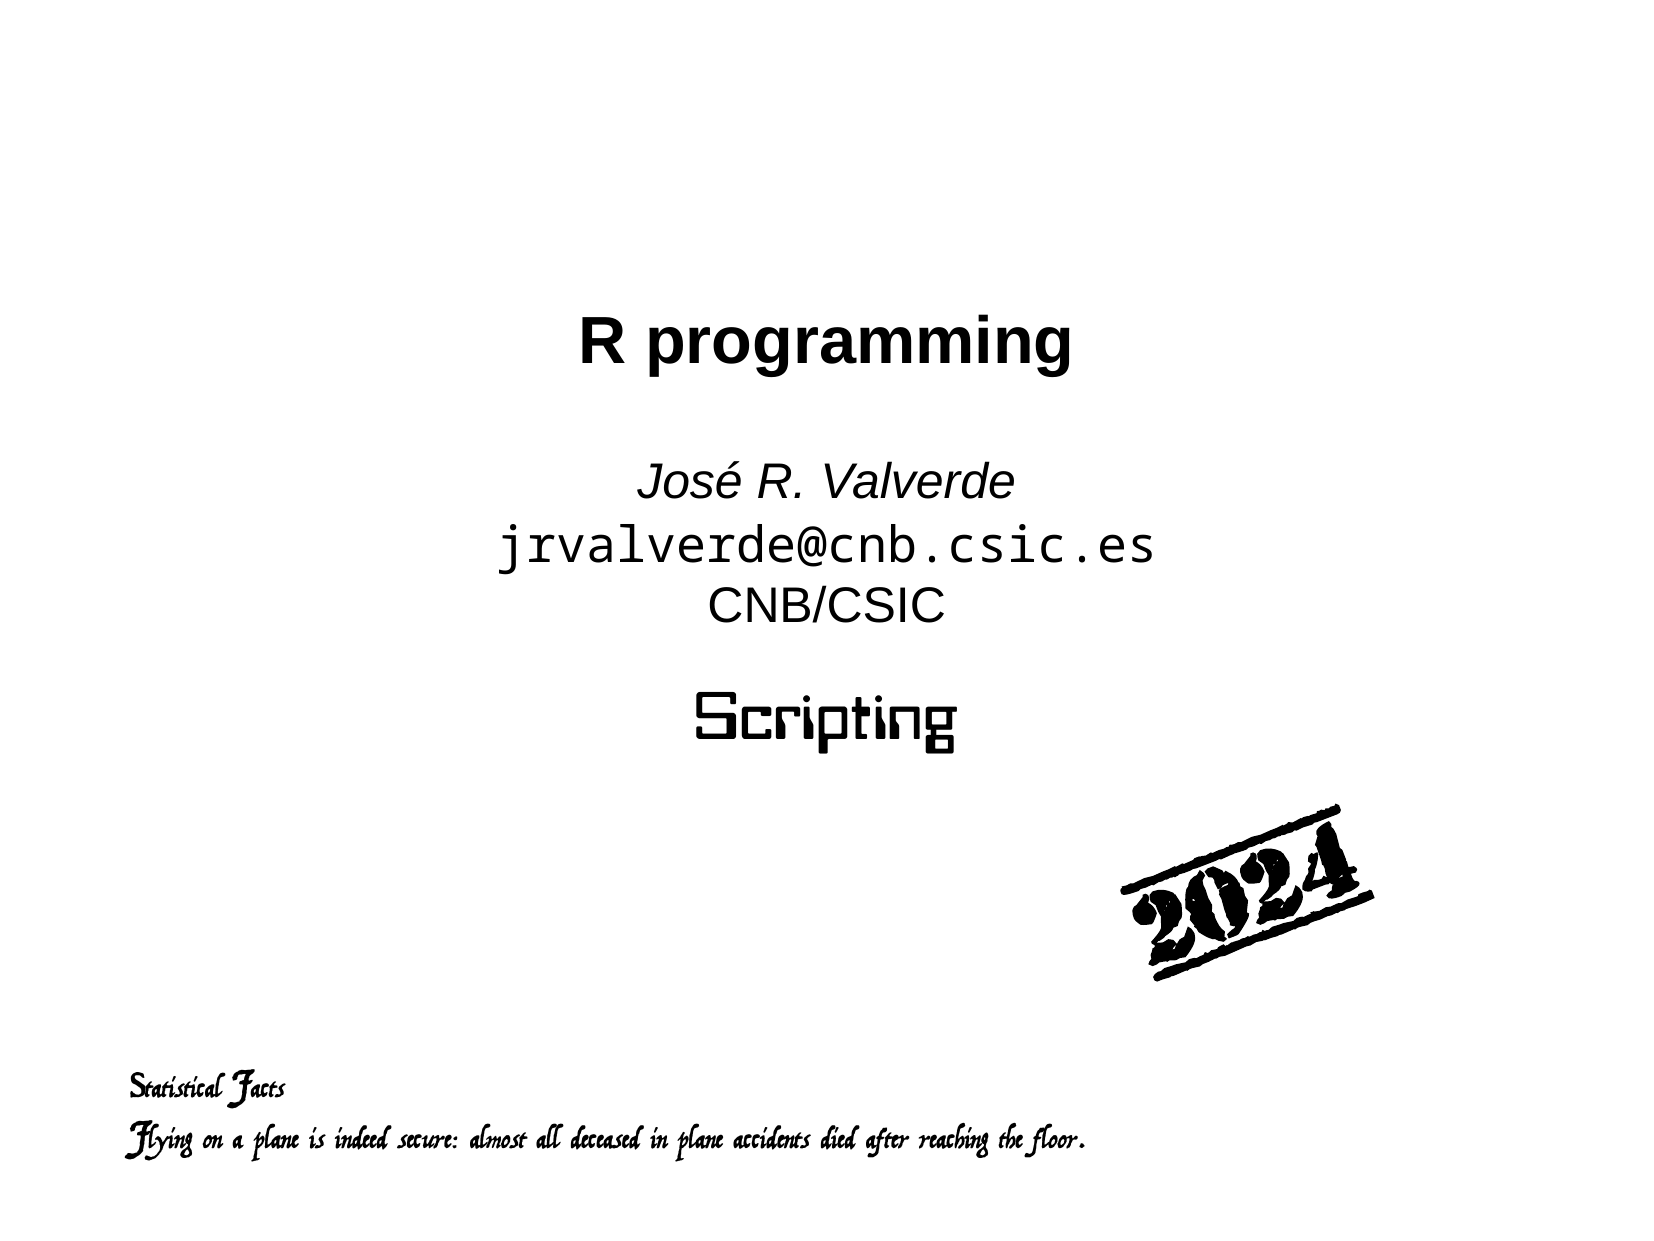

# R programming
José R. Valverde
jrvalverde@cnb.csic.es
CNB/CSIC
Scripting
2024
Statistical Facts
Flying on a plane is indeed secure: almost all deceased in plane accidents died after reaching the floor.